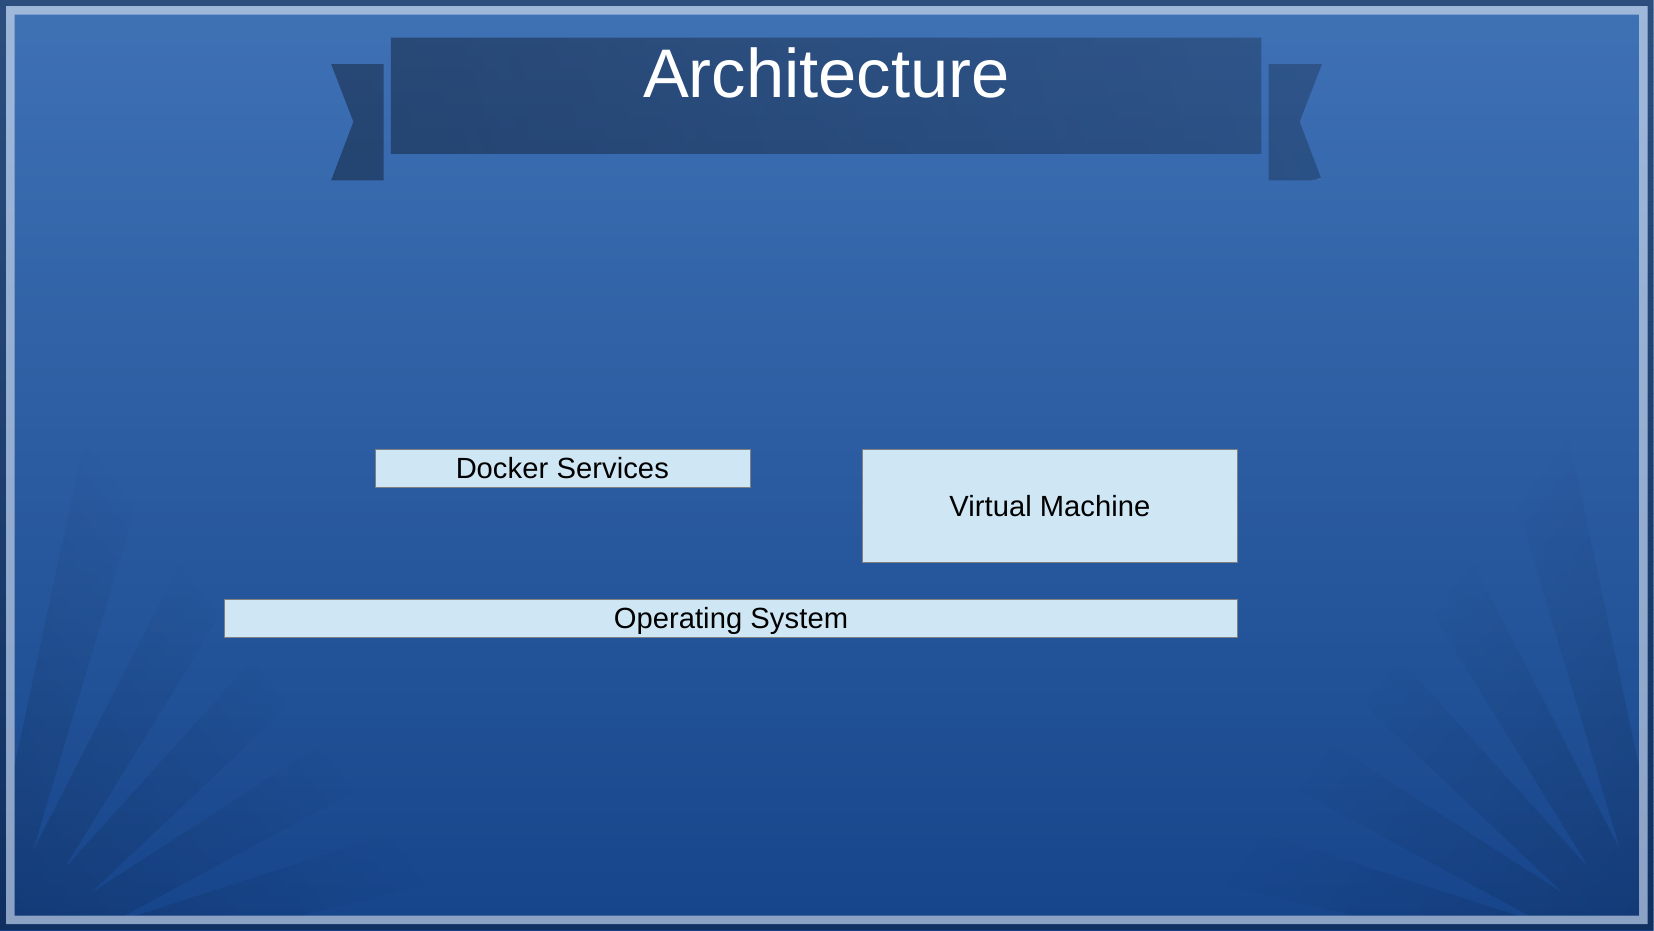

# Architecture
Docker Services
Virtual Machine
Operating System